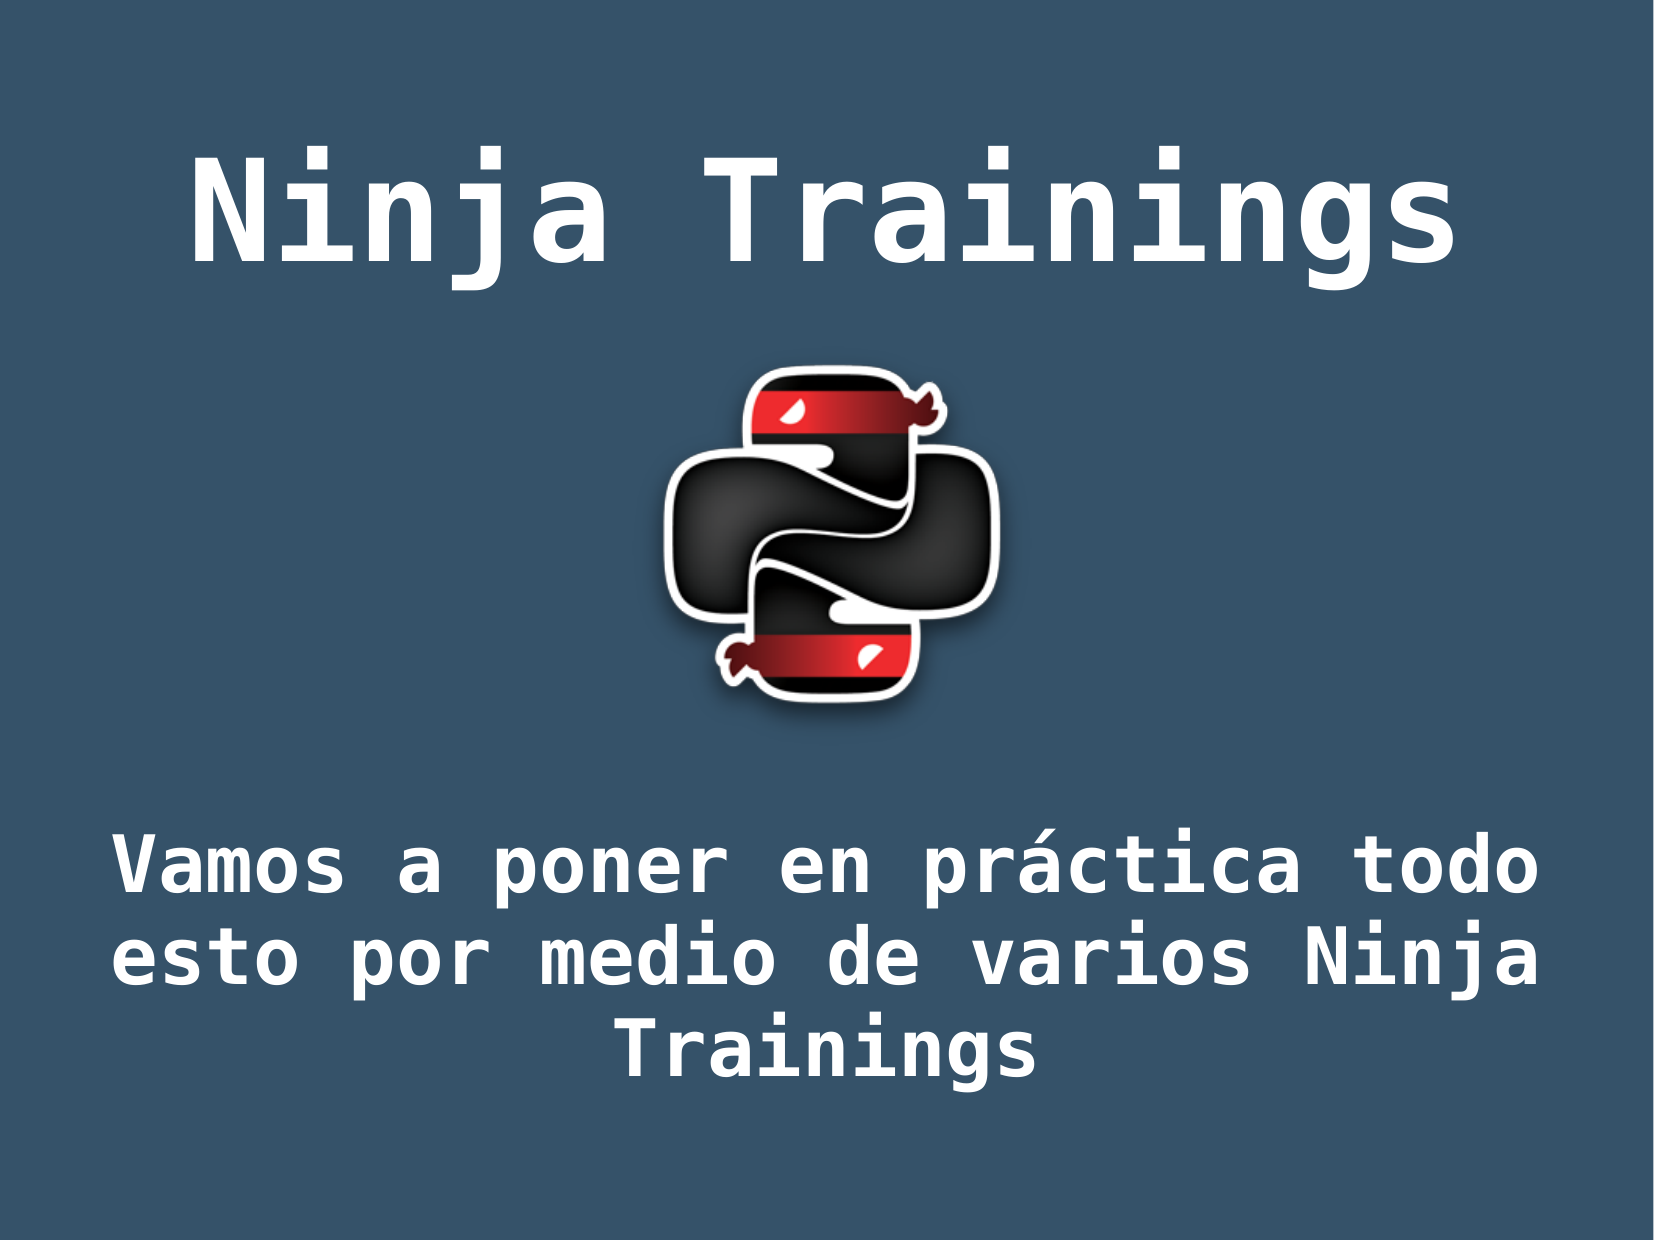

# Ninja Trainings
Vamos a poner en práctica todo esto por medio de varios Ninja Trainings